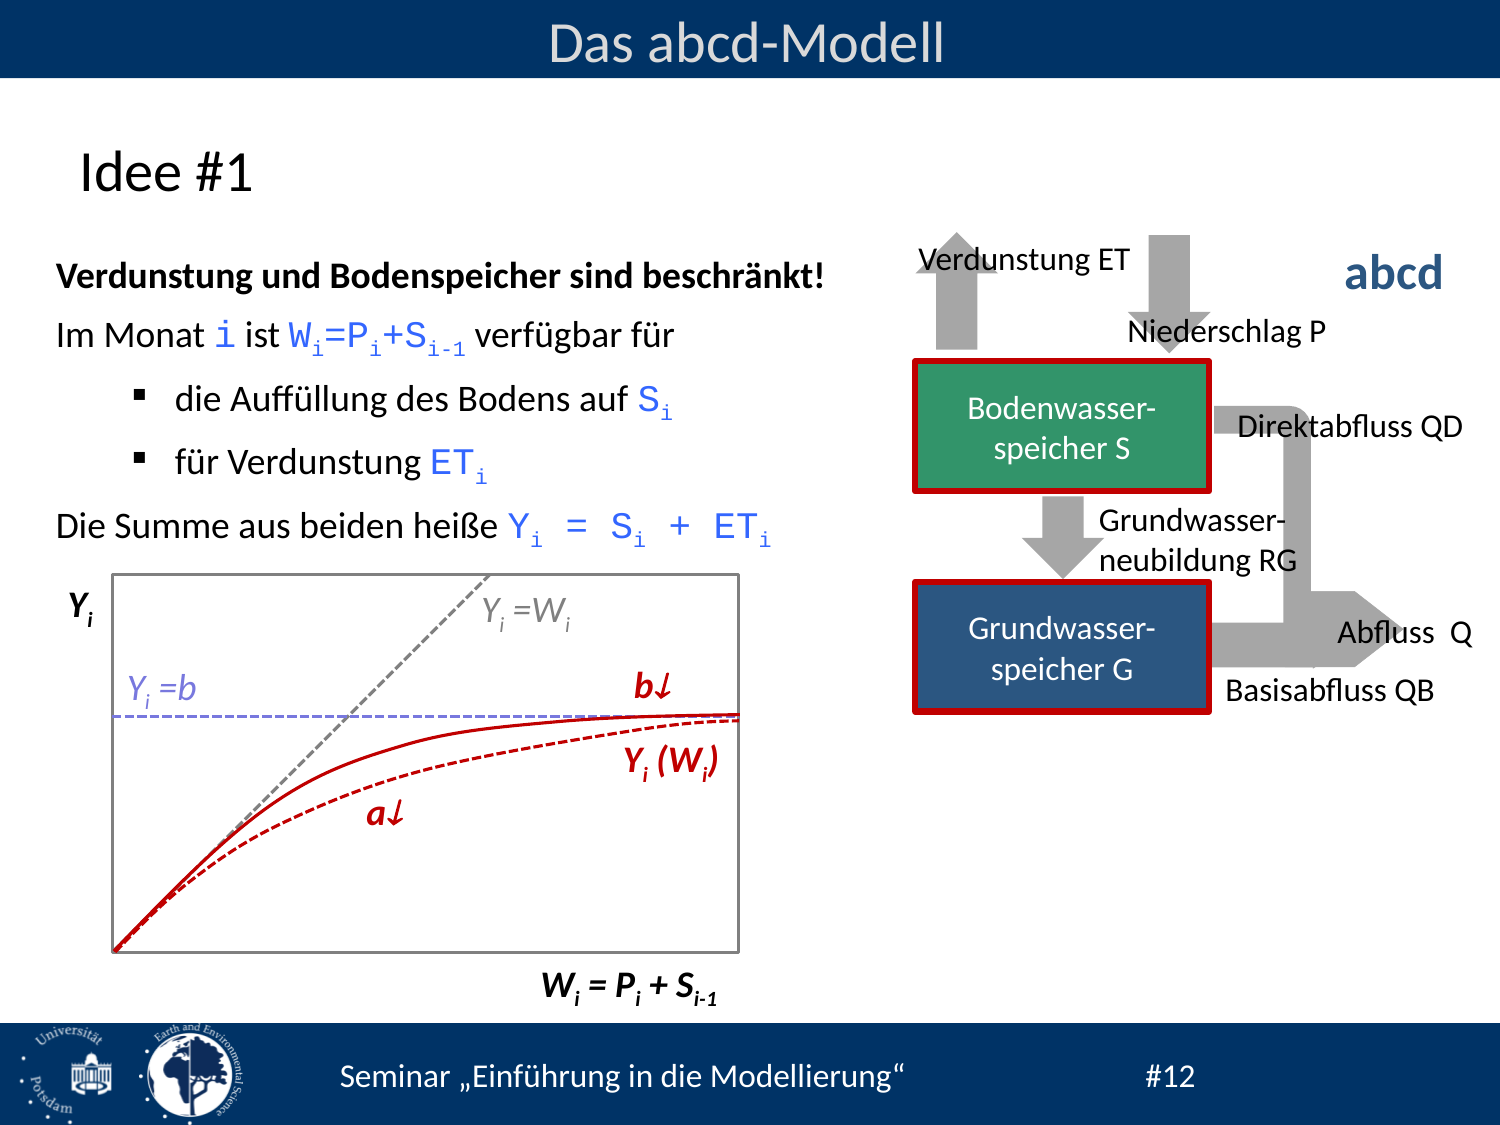

Das abcd-Modell
Idee #1
Verdunstung ET
abcd
Niederschlag P
Bodenwasser-
speicher S
Direktabfluss QD
Grundwasser-
neubildung RG
Grundwasser-
speicher G
Abfluss Q
Basisabfluss QB
Verdunstung und Bodenspeicher sind beschränkt!
Im Monat i ist Wi=Pi+Si-1 verfügbar für
die Auffüllung des Bodens auf Si
für Verdunstung ETi
Die Summe aus beiden heiße Yi = Si + ETi
Yi
Yi =Wi
b
Yi =b
Yi (Wi)
a
Wi = Pi + Si-1